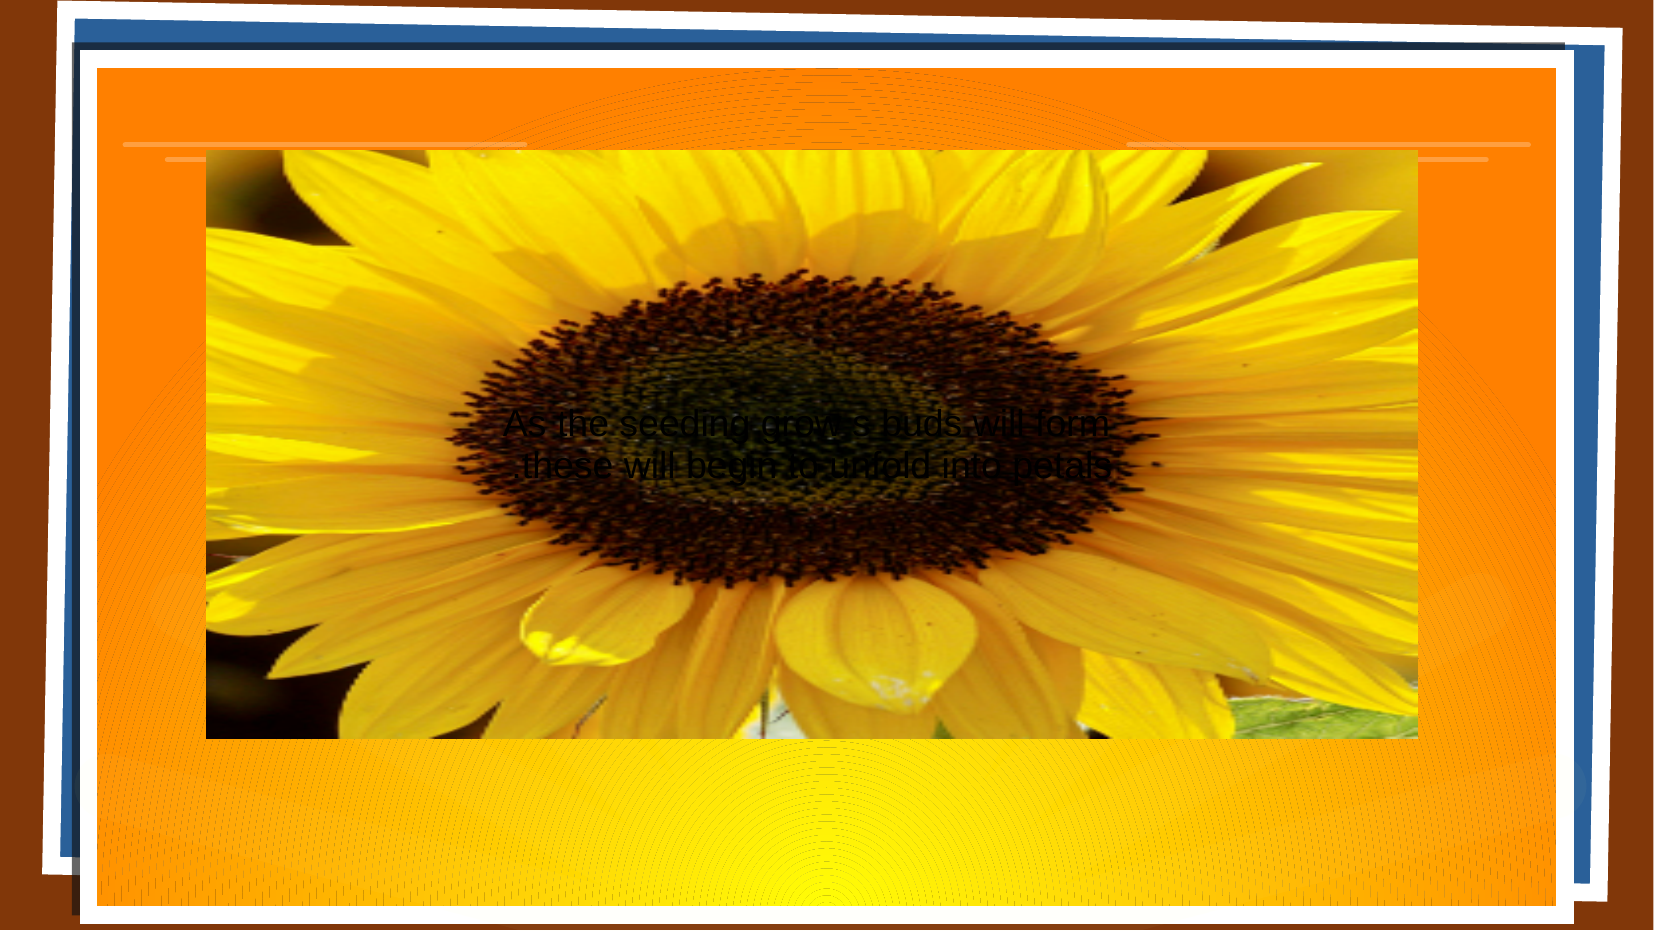

As the seeding grow s buds will form
.these will begin to unfold into petals